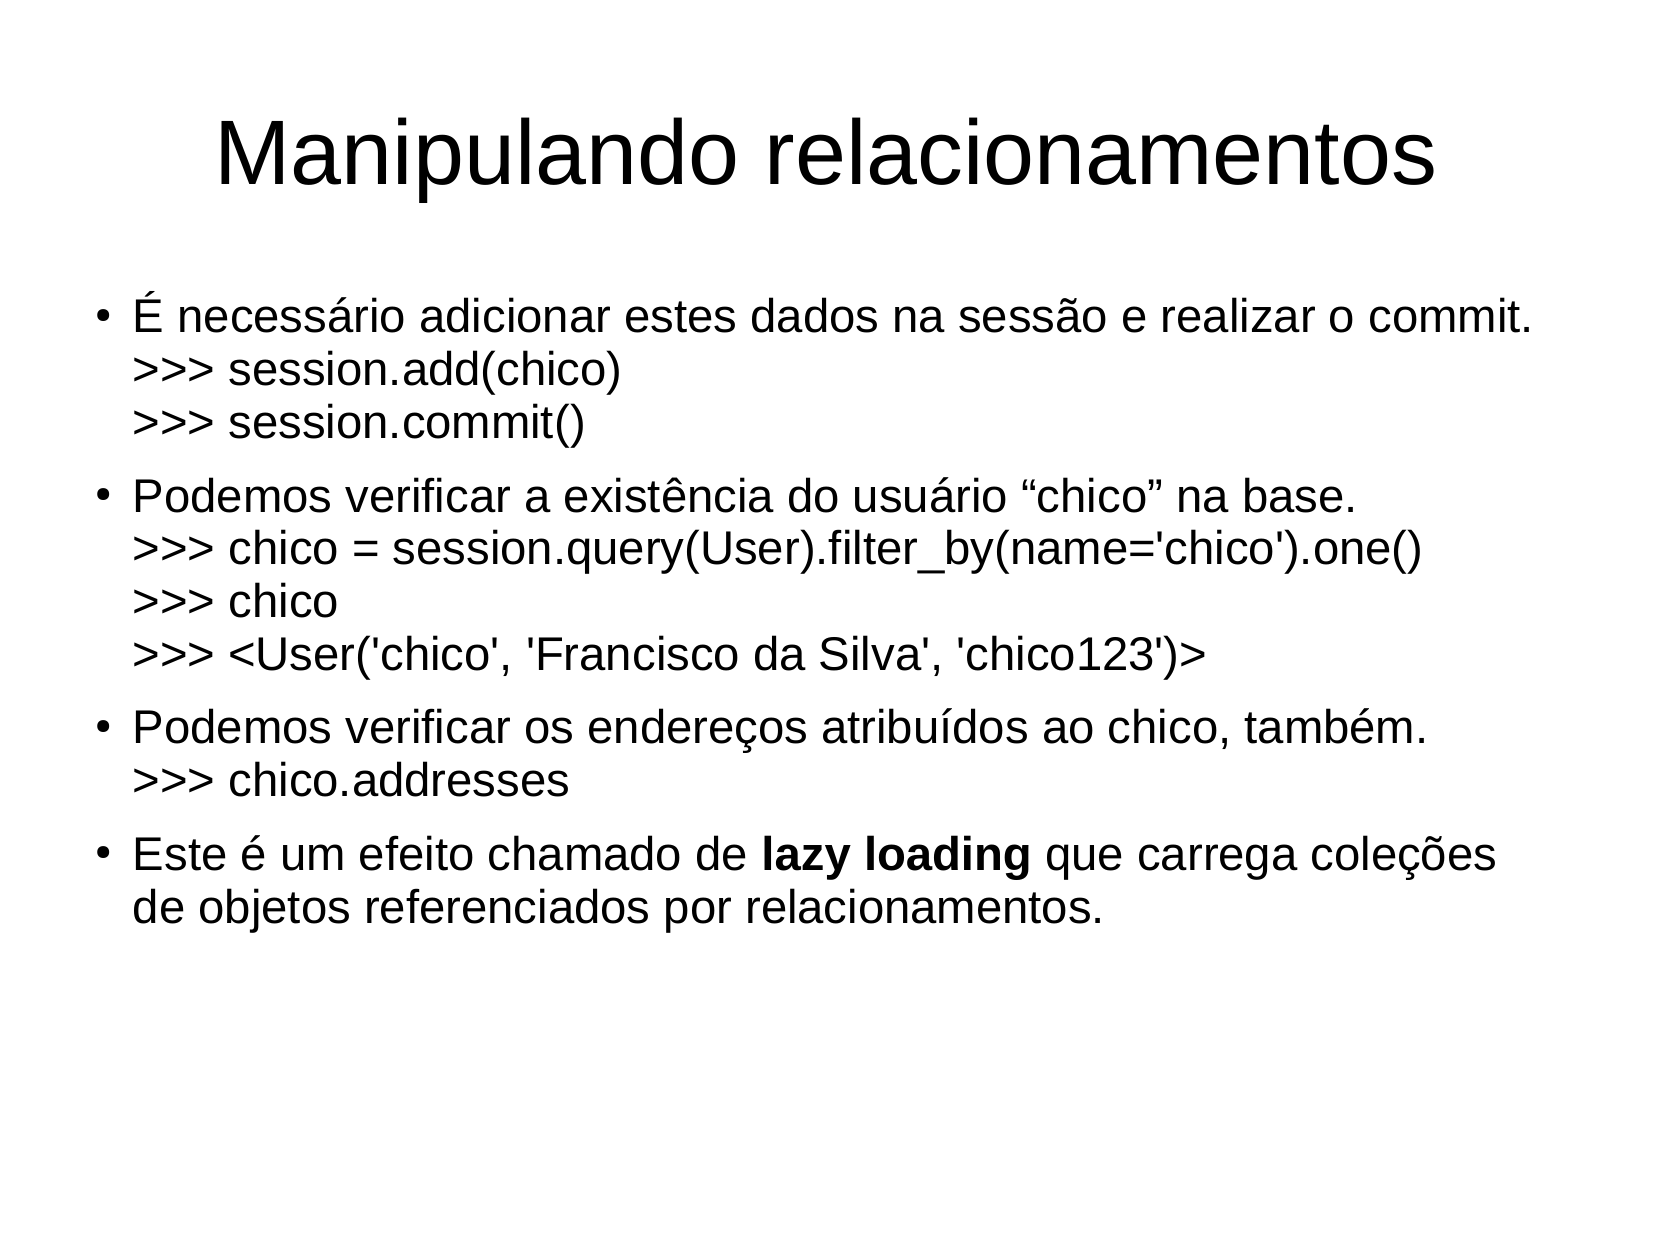

# Manipulando relacionamentos
É necessário adicionar estes dados na sessão e realizar o commit.
>>> session.add(chico)
>>> session.commit()
Podemos verificar a existência do usuário “chico” na base.
>>> chico = session.query(User).filter_by(name='chico').one()
>>> chico
>>> <User('chico', 'Francisco da Silva', 'chico123')>
Podemos verificar os endereços atribuídos ao chico, também.
>>> chico.addresses
Este é um efeito chamado de lazy loading que carrega coleções de objetos referenciados por relacionamentos.